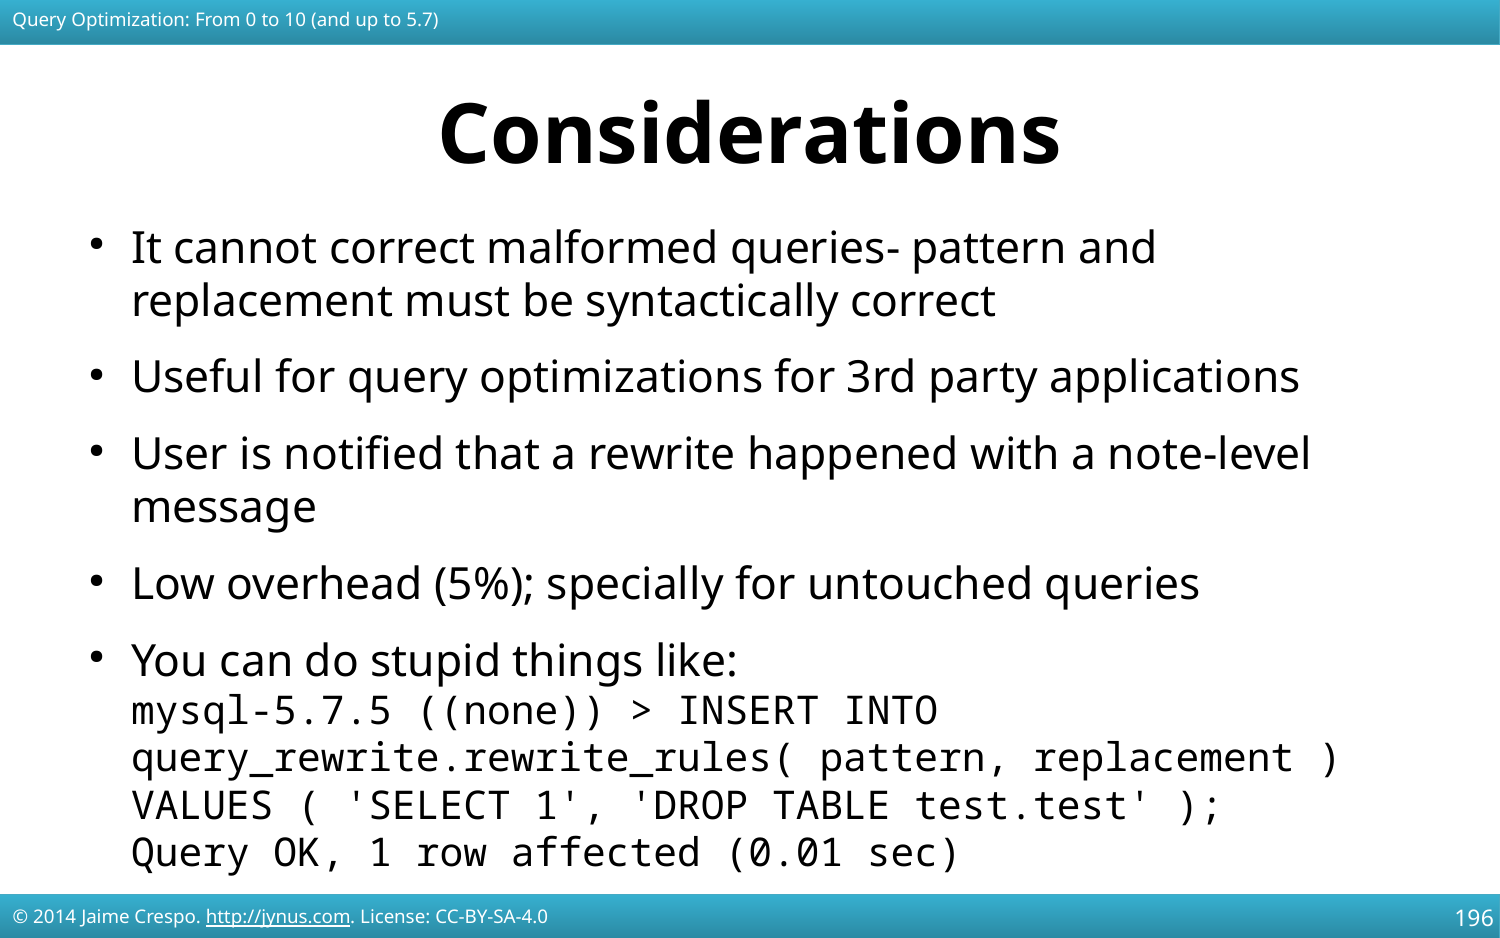

# Considerations
It cannot correct malformed queries- pattern and replacement must be syntactically correct
Useful for query optimizations for 3rd party applications
User is notified that a rewrite happened with a note-level message
Low overhead (5%); specially for untouched queries
You can do stupid things like:
mysql-5.7.5 ((none)) > INSERT INTO query_rewrite.rewrite_rules( pattern, replacement ) VALUES ( 'SELECT 1', 'DROP TABLE test.test' );
Query OK, 1 row affected (0.01 sec)